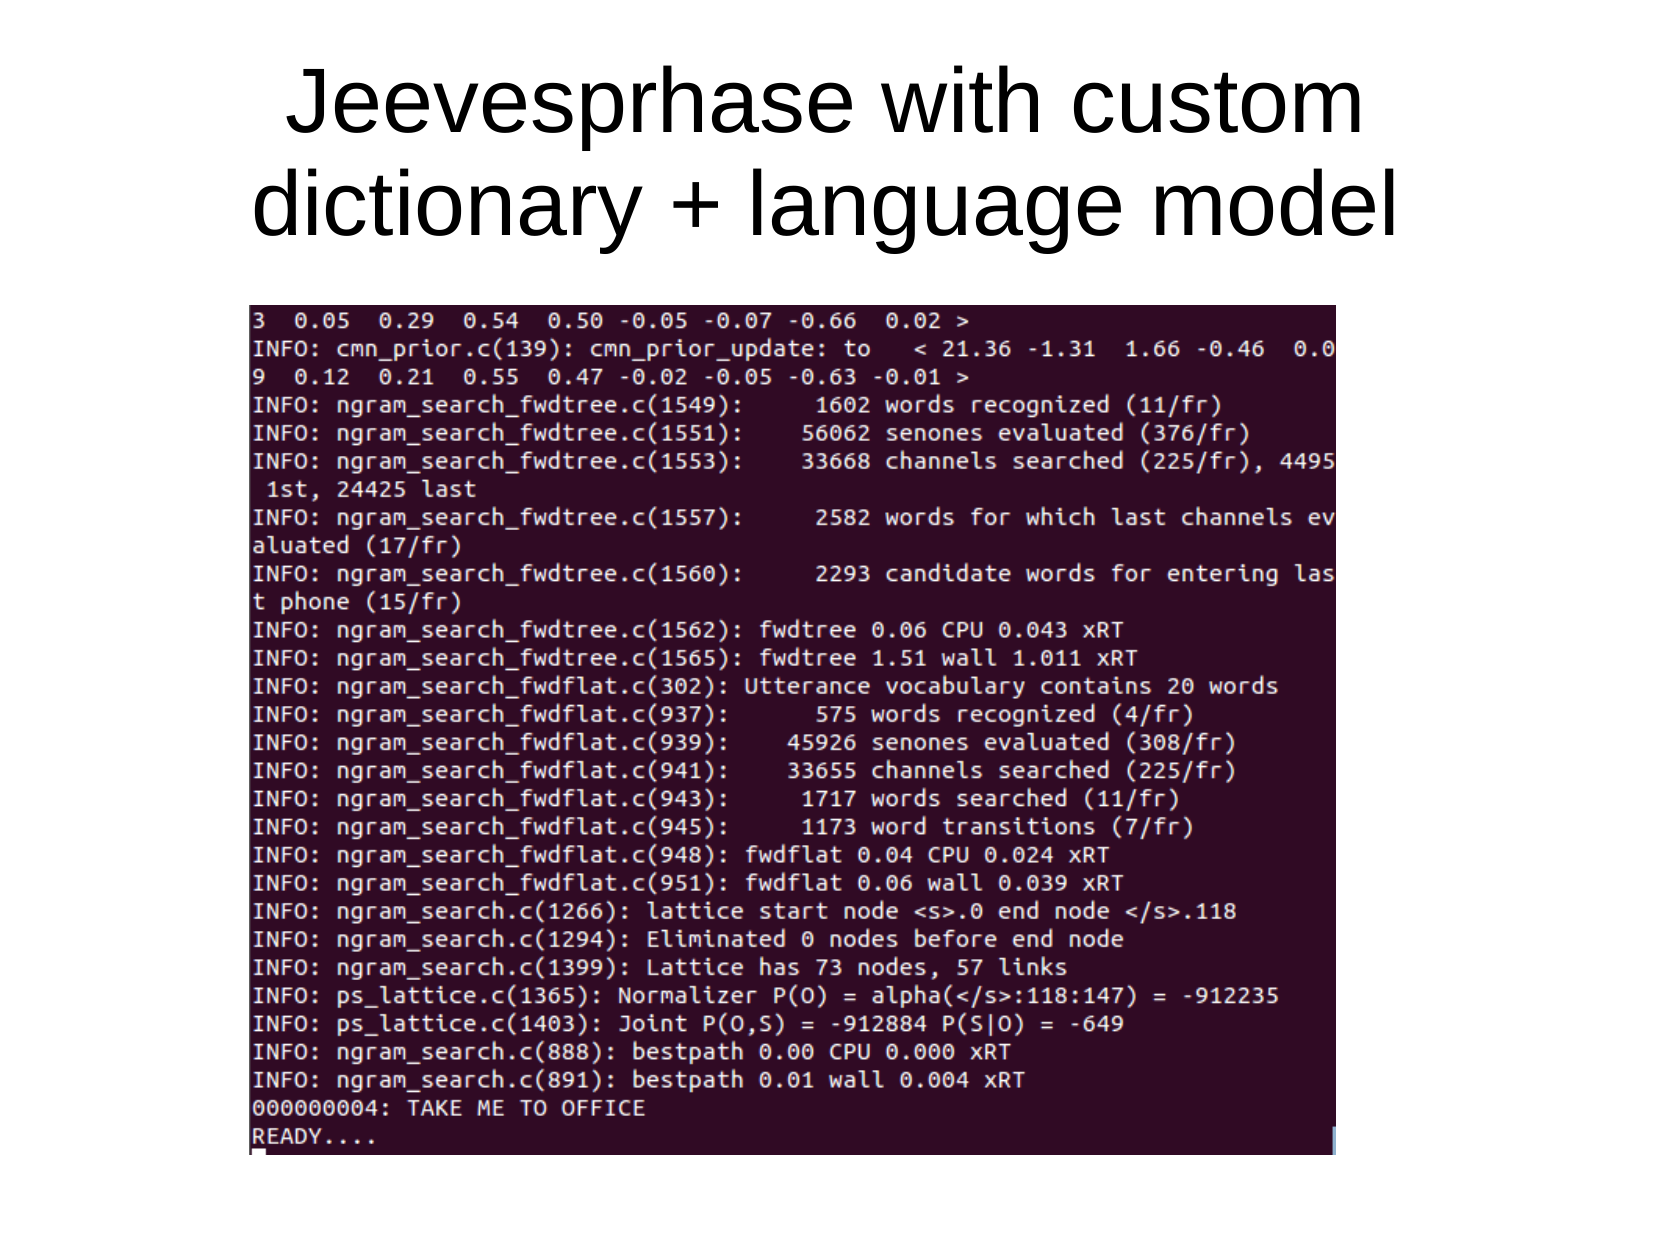

# Jeevesprhase with custom dictionary + language model